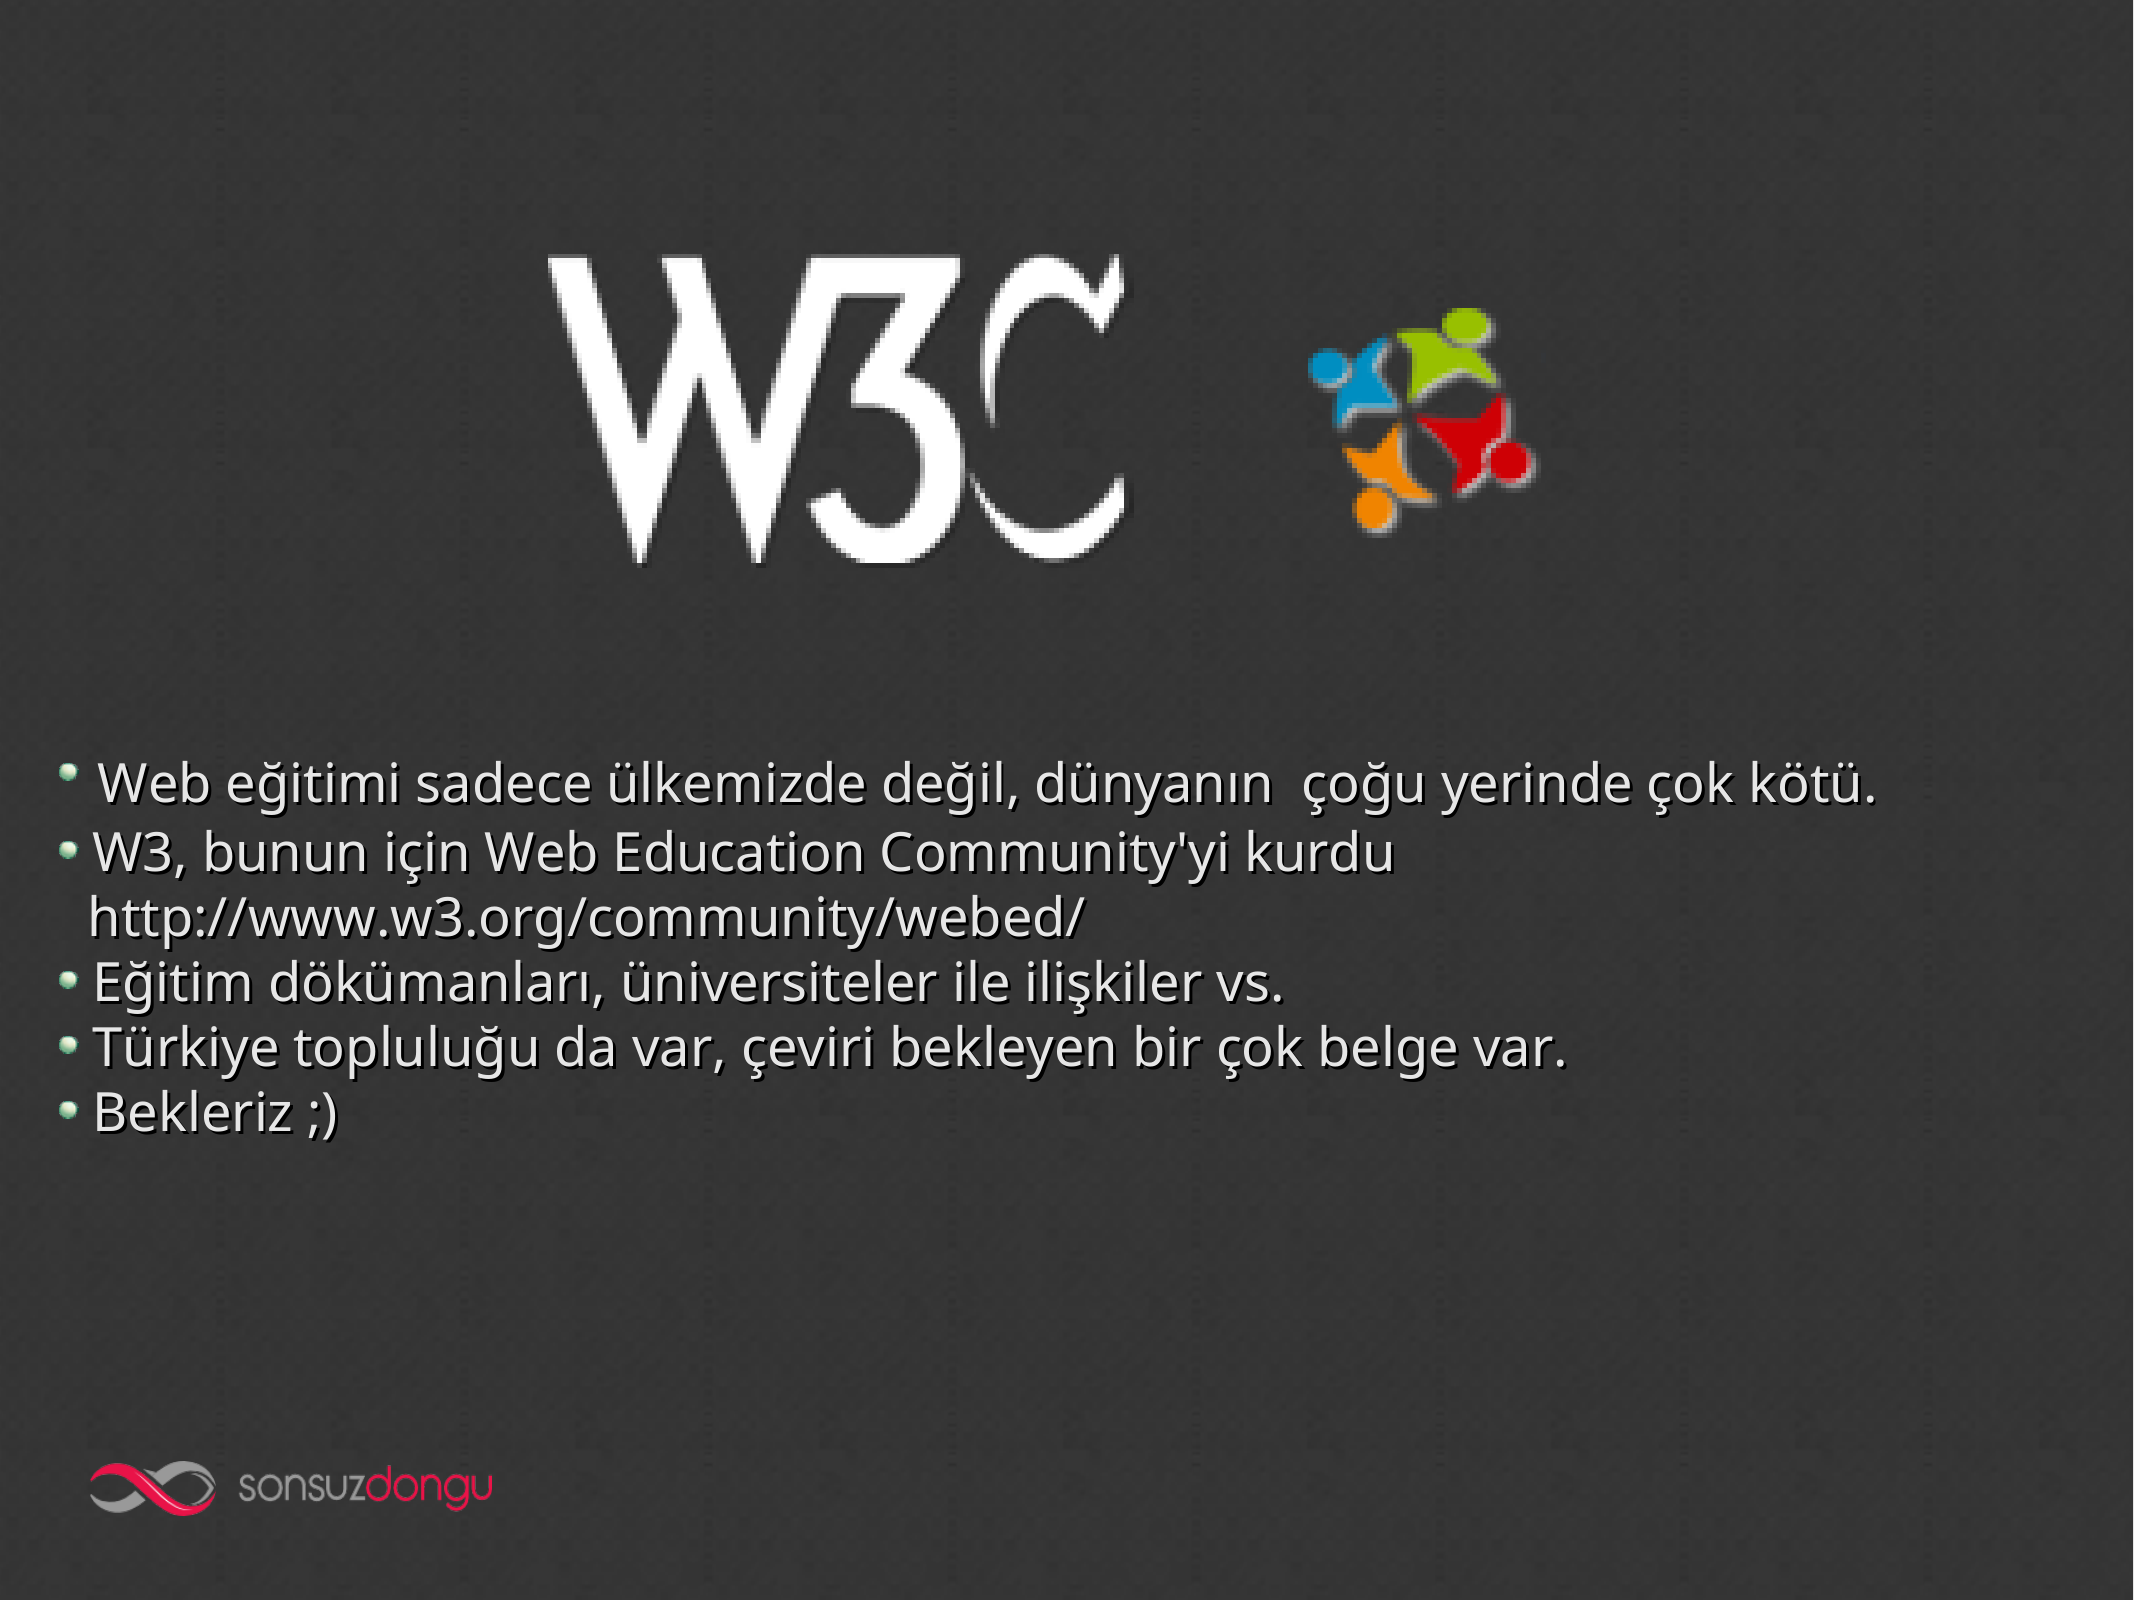

Web eğitimi sadece ülkemizde değil, dünyanın çoğu yerinde çok kötü.
 W3, bunun için Web Education Community'yi kurdu
 http://www.w3.org/community/webed/
 Eğitim dökümanları, üniversiteler ile ilişkiler vs.
 Türkiye topluluğu da var, çeviri bekleyen bir çok belge var.
 Bekleriz ;)